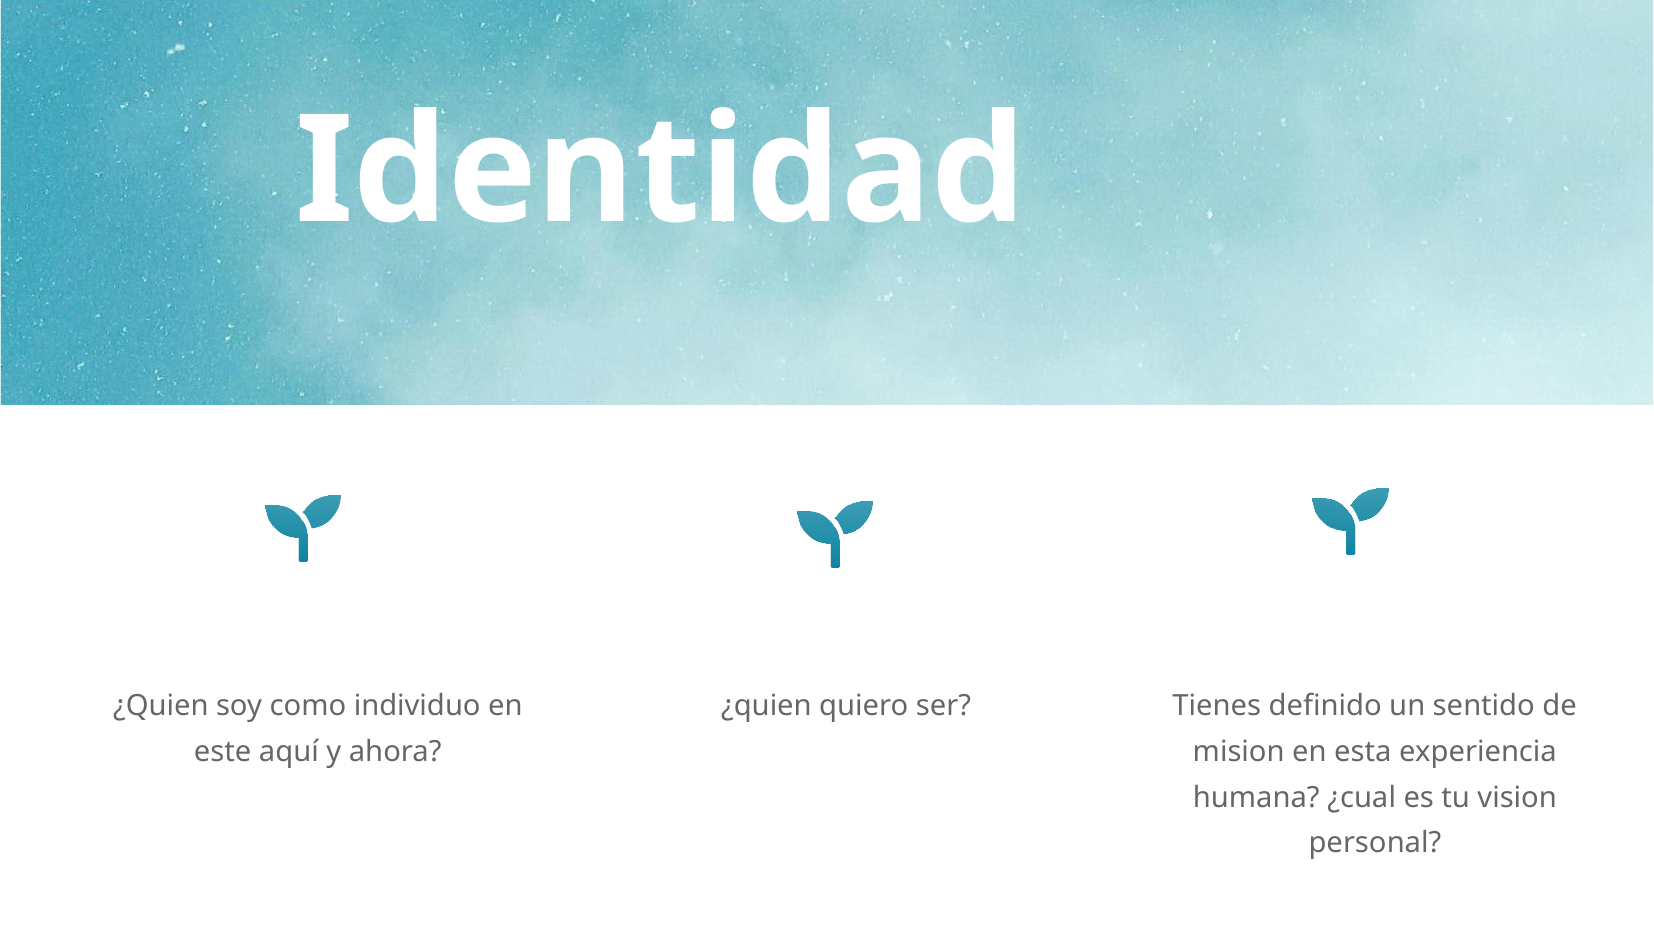

# Identidad
¿Quien soy como individuo en este aquí y ahora?
¿quien quiero ser?
Tienes definido un sentido de mision en esta experiencia humana? ¿cual es tu vision personal?